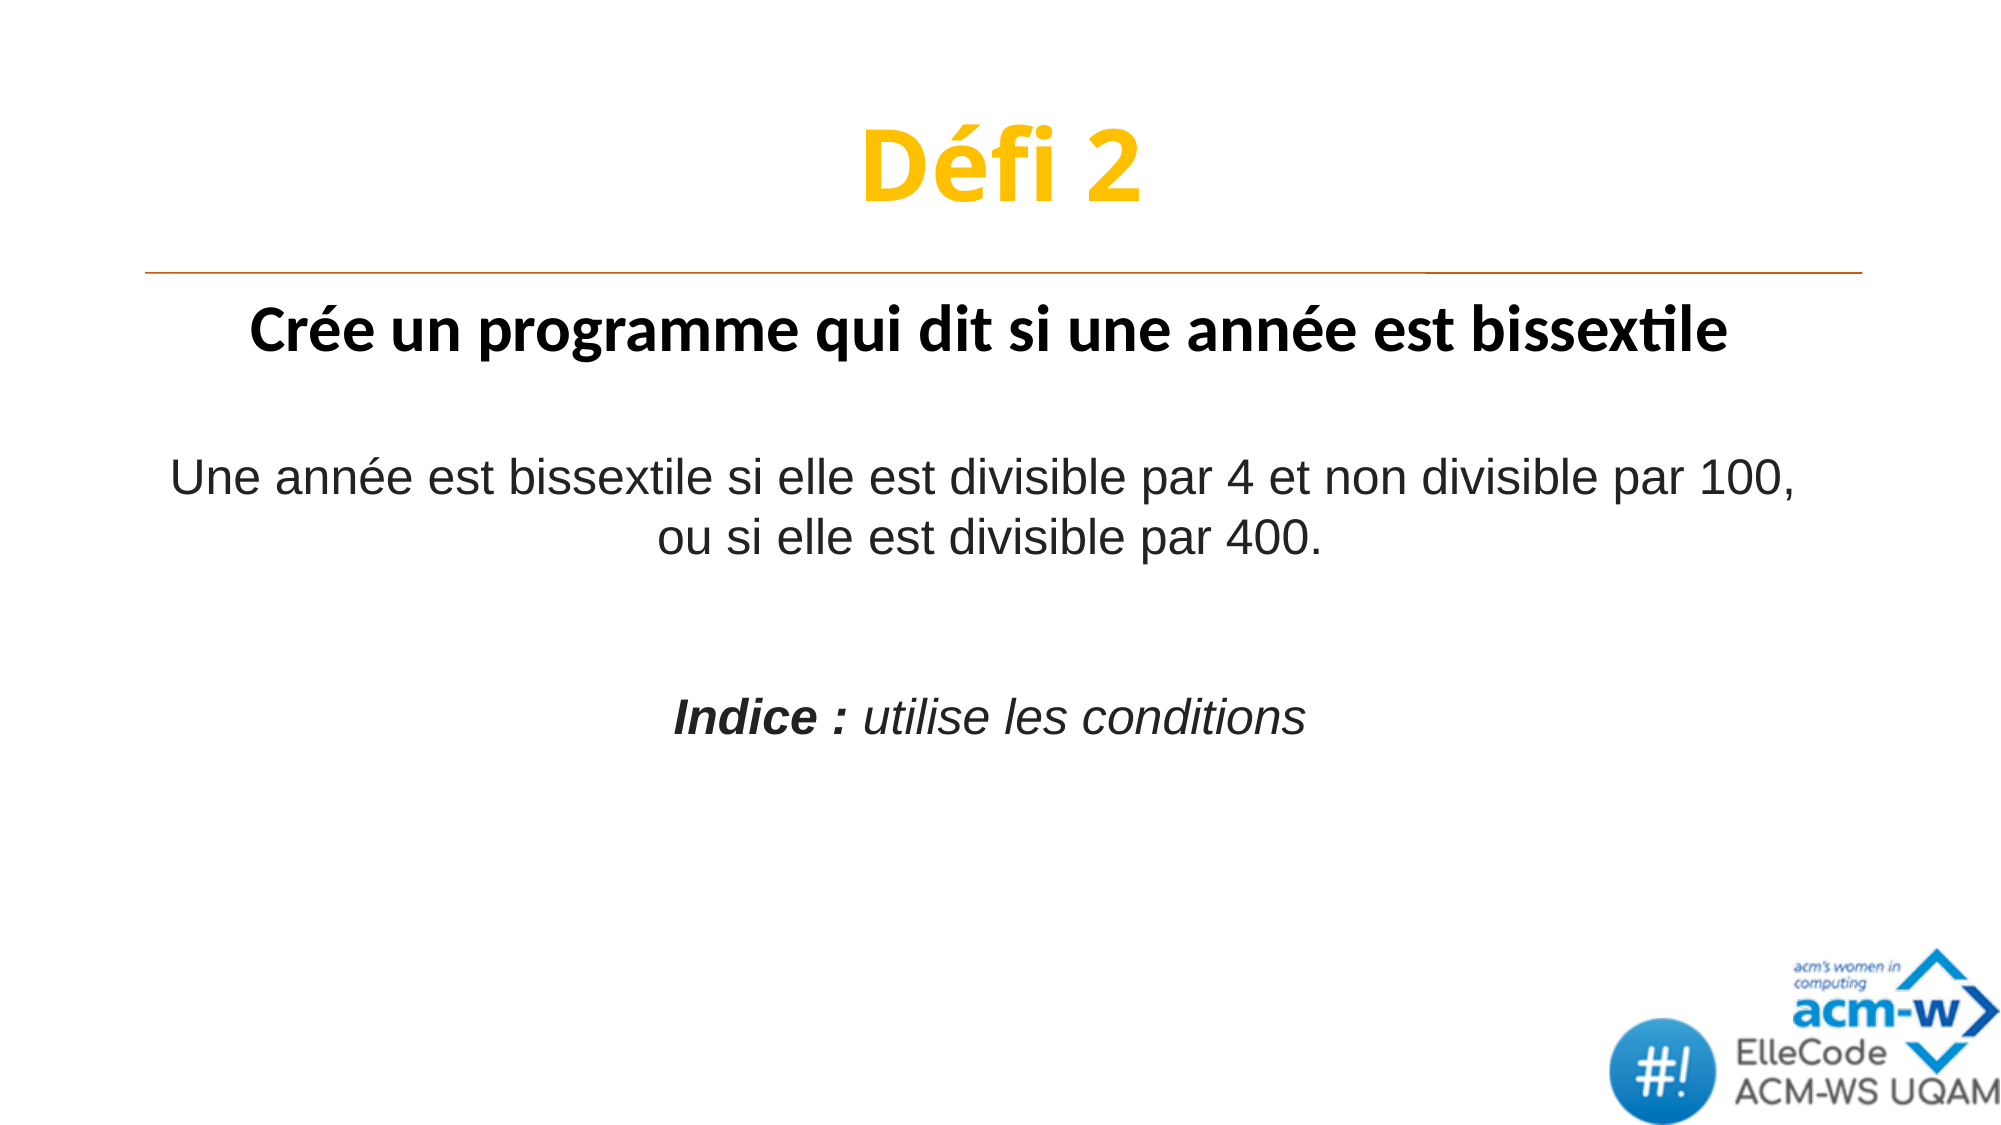

Défi 2
Crée un programme qui dit si une année est bissextile
Une année est bissextile si elle est divisible par 4 et non divisible par 100,
ou si elle est divisible par 400.
Indice : utilise les conditions